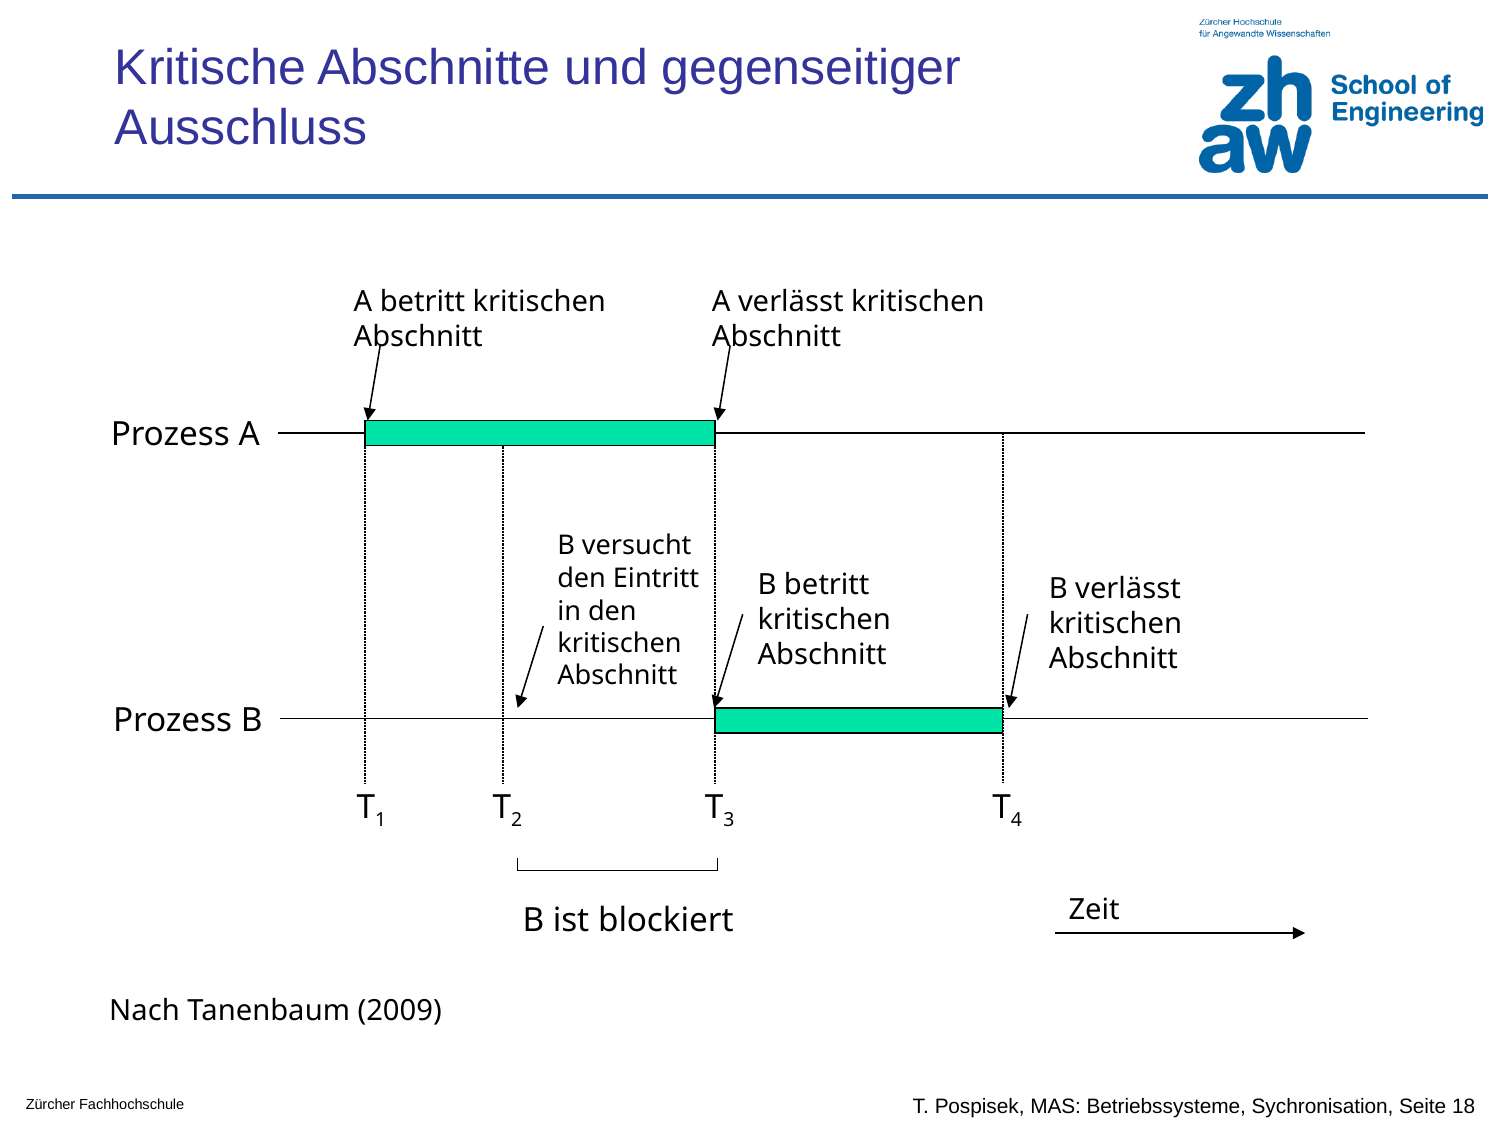

# Kritische Abschnitte und gegenseitiger Ausschluss
A betritt kritischen
Abschnitt
A verlässt kritischen
Abschnitt
Prozess A
B versucht den Eintritt in den kritischen Abschnitt
B betritt
kritischen
Abschnitt
B verlässt
kritischen
Abschnitt
Prozess B
T1
T2
T3
T4
Zeit
B ist blockiert
Nach Tanenbaum (2009)